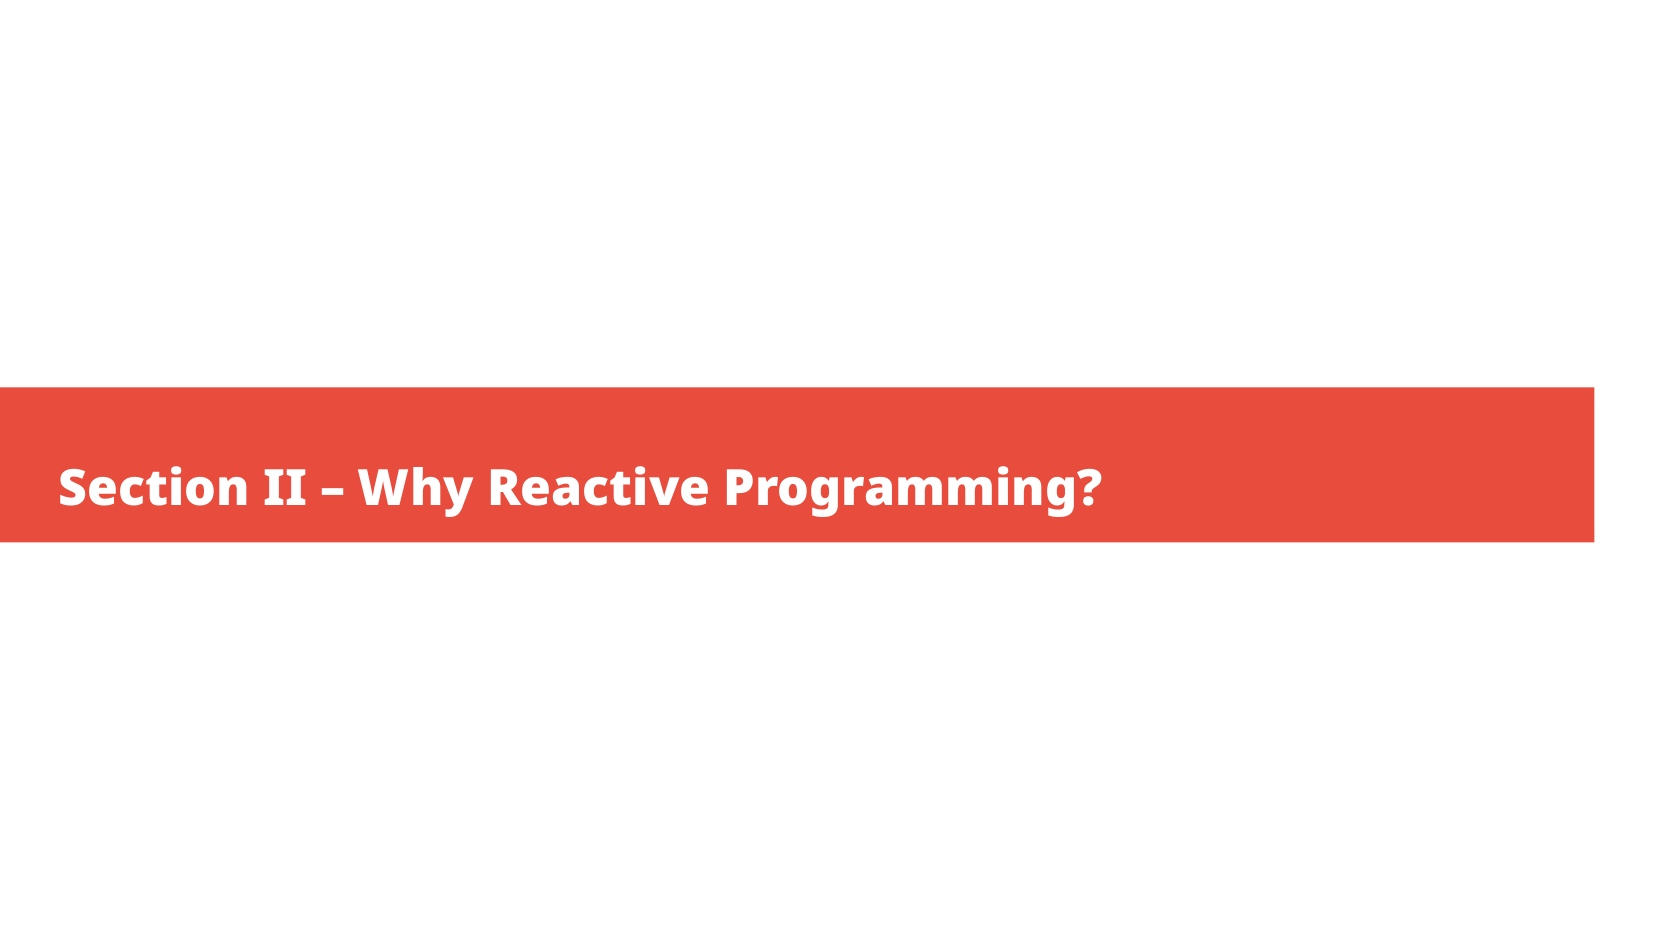

# Section II – Why Reactive Programming?